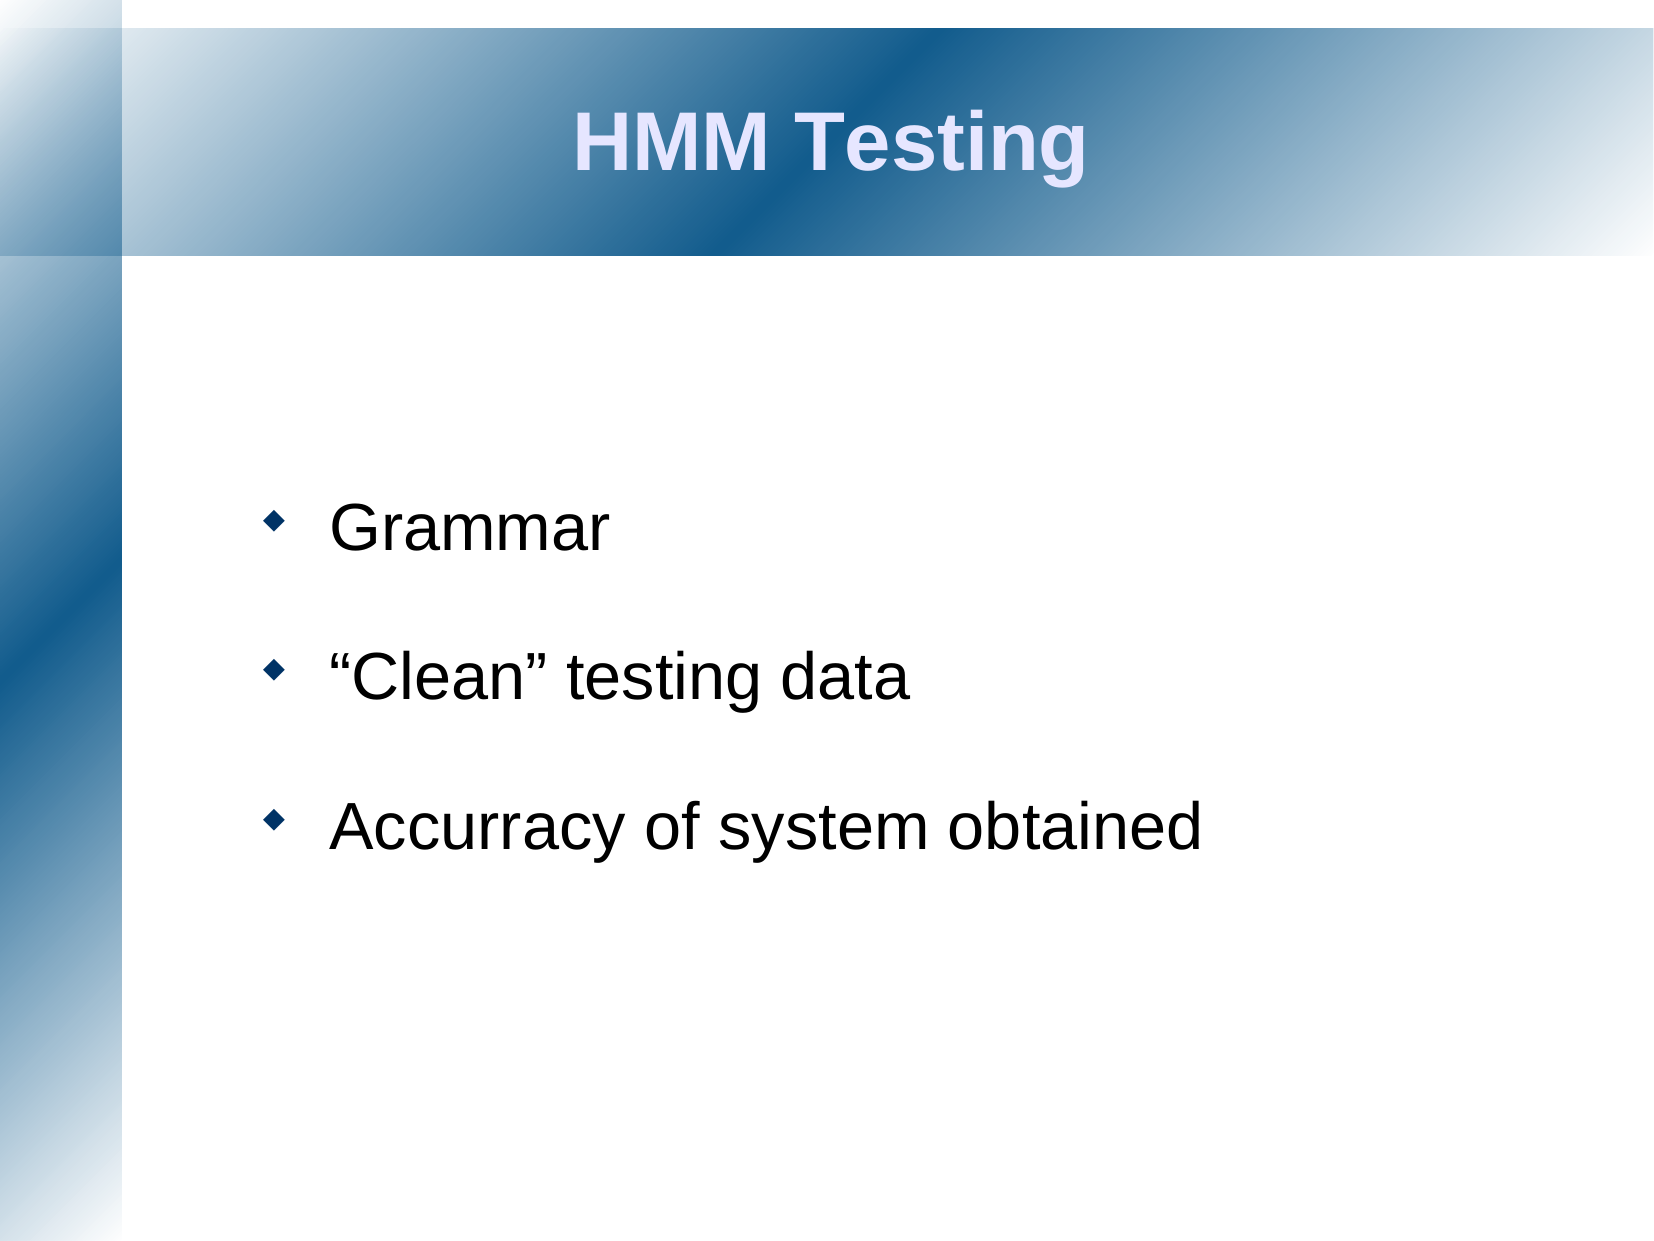

# HMM Testing
Grammar
“Clean” testing data
Accurracy of system obtained